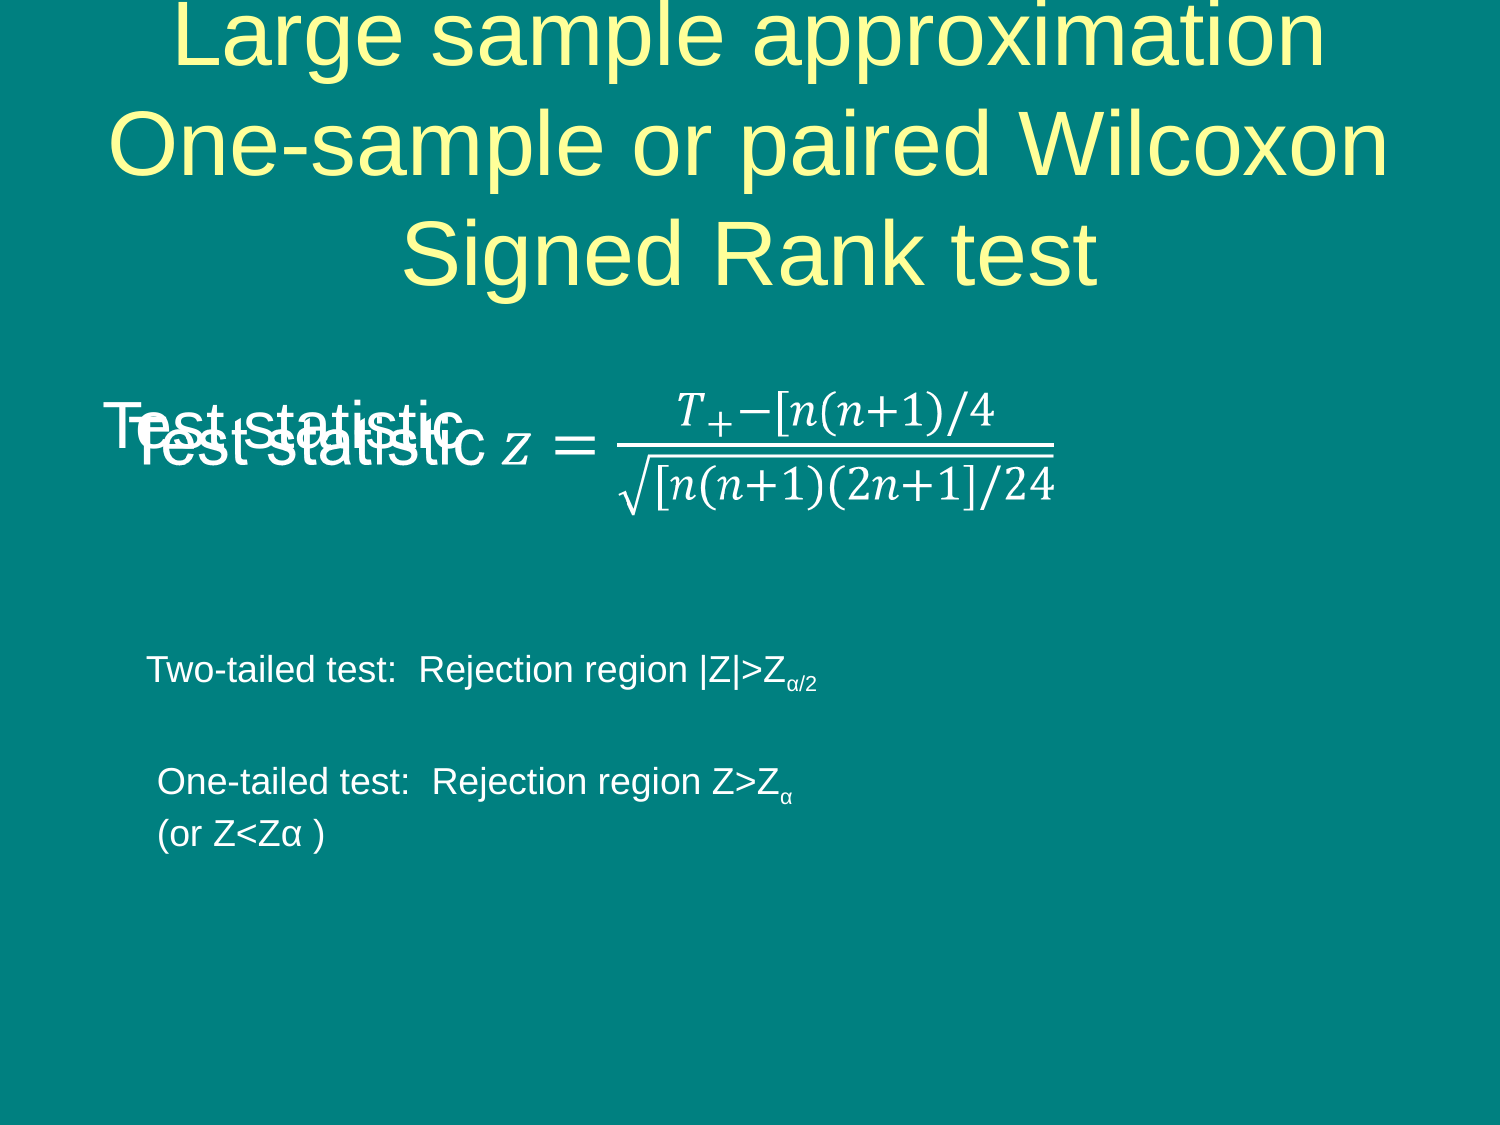

# Large sample approximation One-sample or paired Wilcoxon Signed Rank test
Test statistic
Two-tailed test: Rejection region |Z|>Zα/2
One-tailed test: Rejection region Z>Zα
(or Z<Zα )